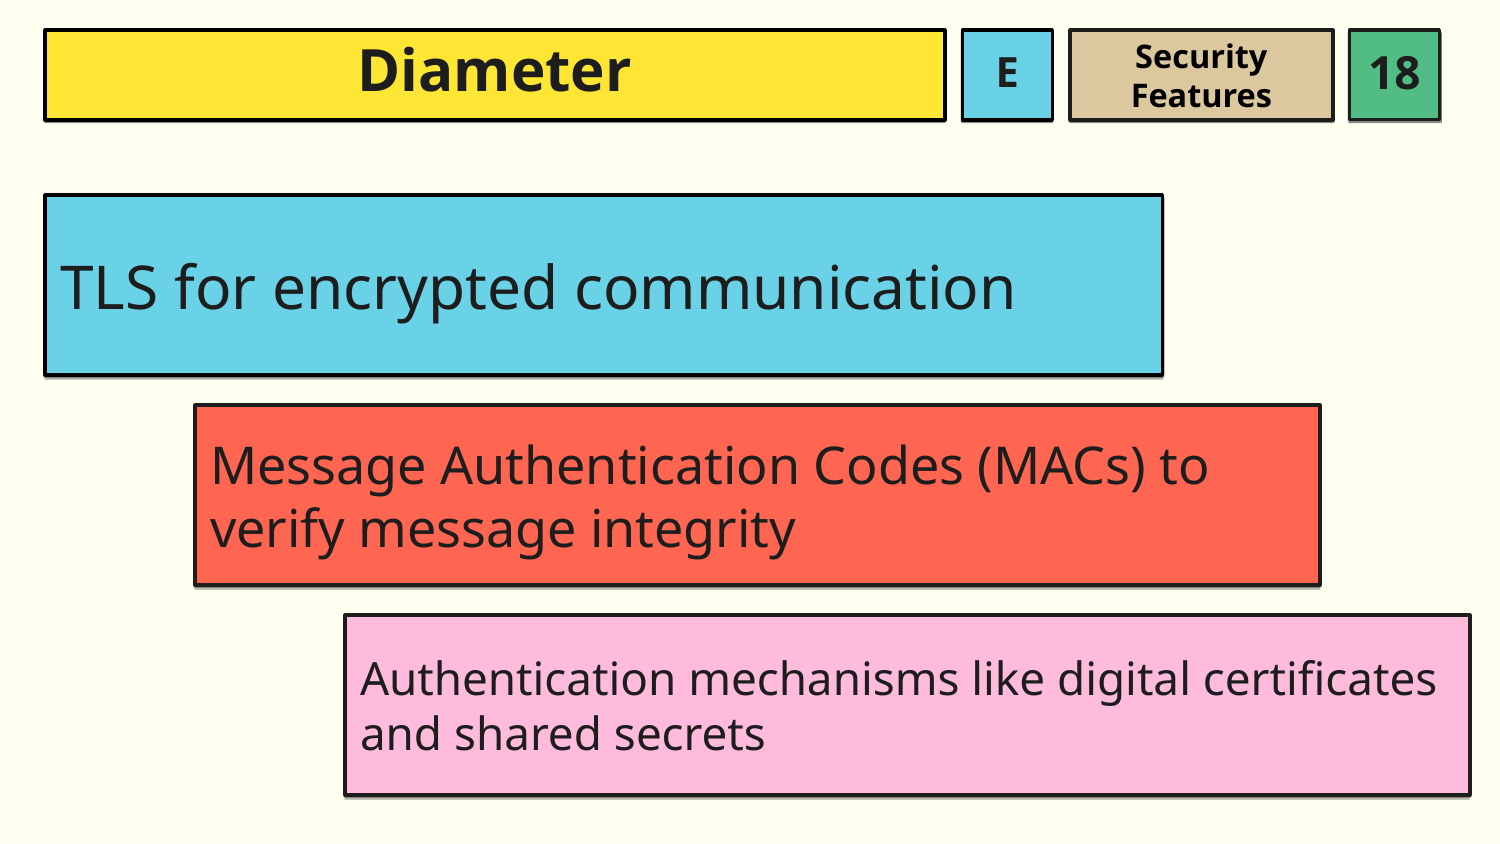

# Diameter
E
Security Features
TLS for encrypted communication
Message Authentication Codes (MACs) to verify message integrity
Authentication mechanisms like digital certificates and shared secrets